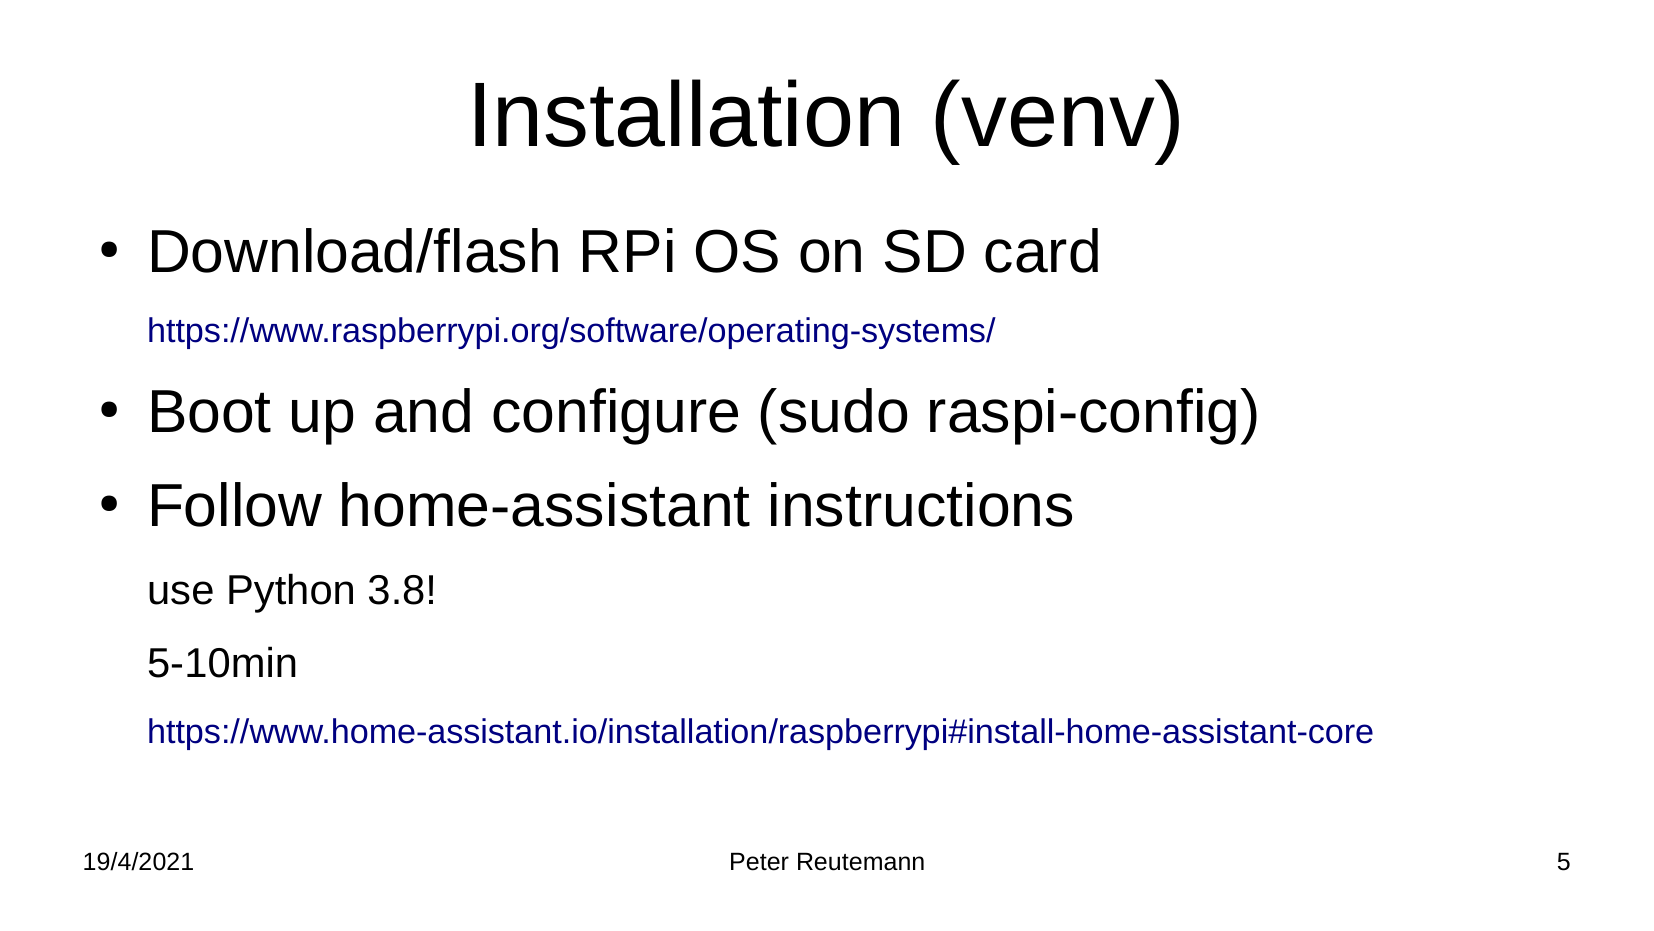

# Installation (venv)
Download/flash RPi OS on SD card
https://www.raspberrypi.org/software/operating-systems/
Boot up and configure (sudo raspi-config)
Follow home-assistant instructions
use Python 3.8!
5-10min
https://www.home-assistant.io/installation/raspberrypi#install-home-assistant-core
19/4/2021
Peter Reutemann
5